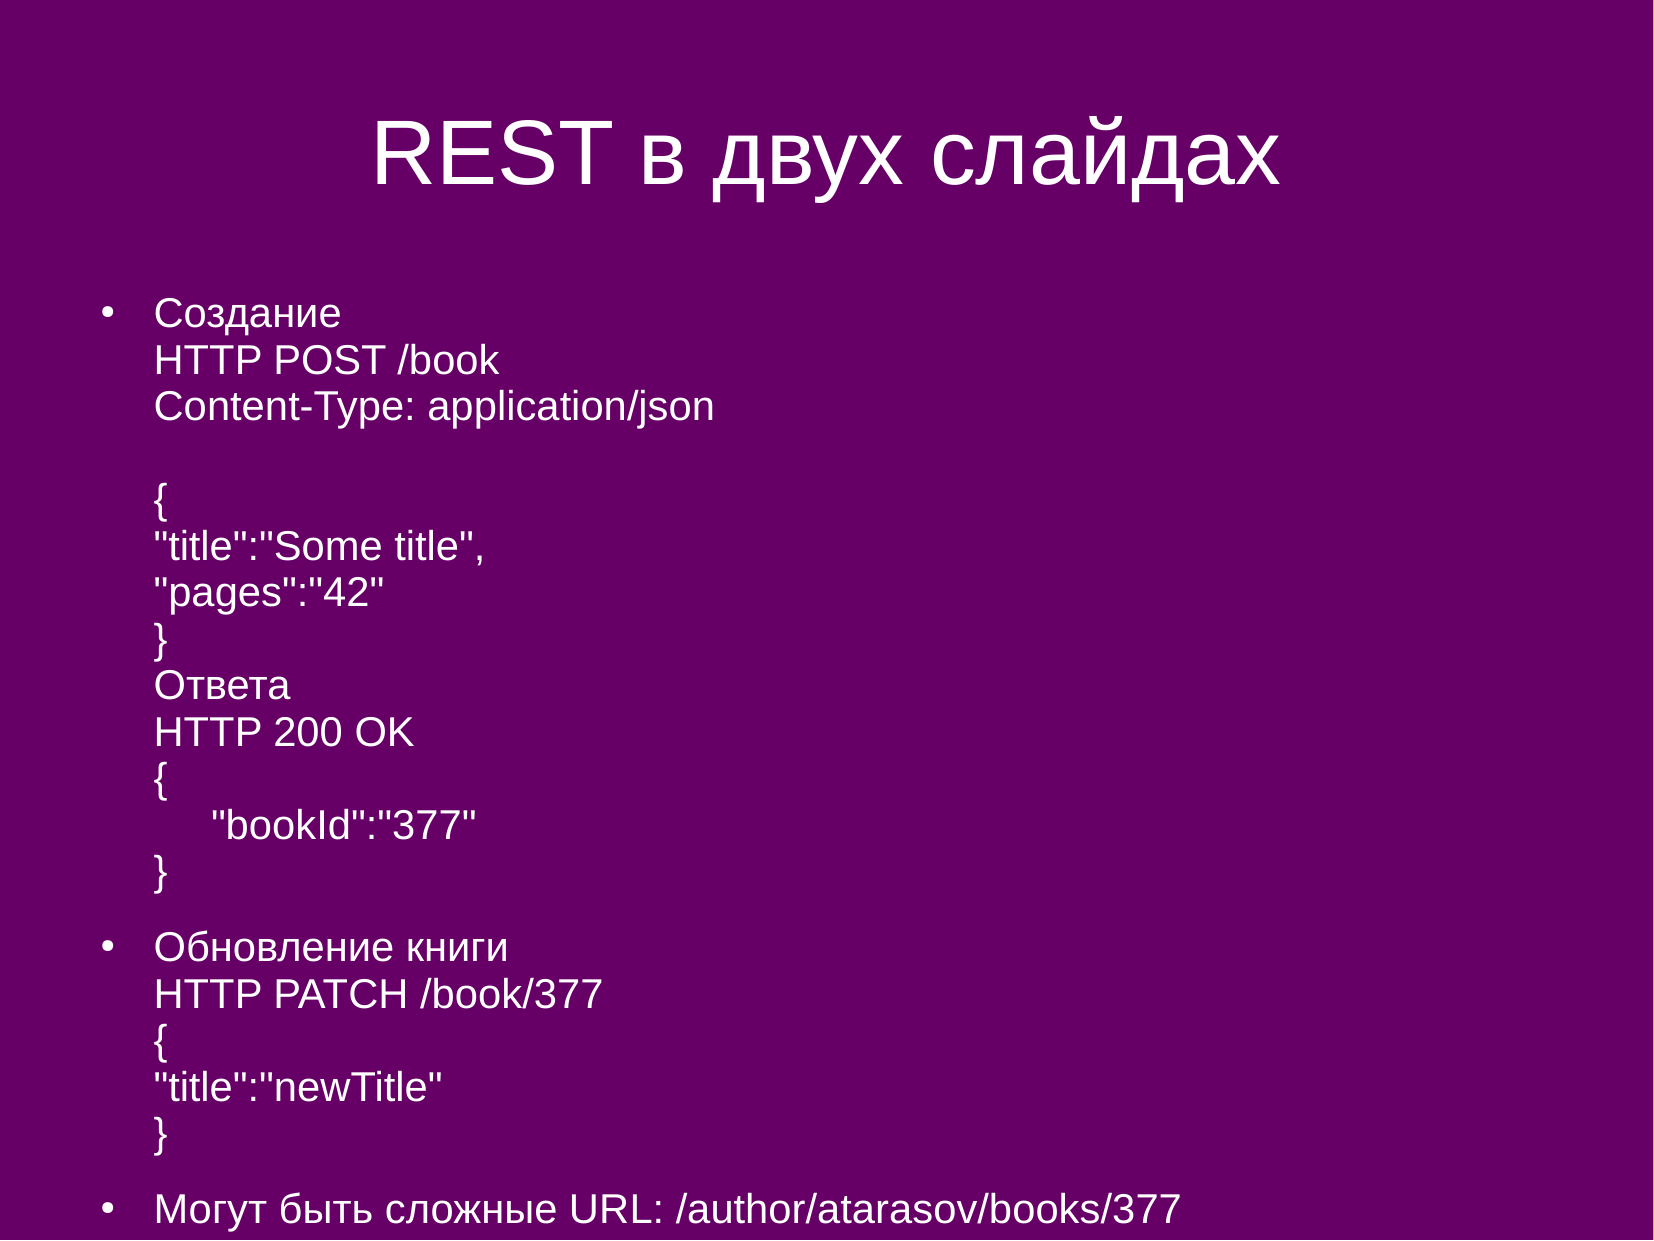

# REST в двух слайдах
Создание
HTTP POST /book
Content-Type: application/json
{
"title":"Some title",
"pages":"42"
}
Ответа
HTTP 200 OK
{
 "bookId":"377"
}
Обновление книги
HTTP PATCH /book/377
{
"title":"newTitle"
}
Могут быть сложные URL: /author/atarasov/books/377